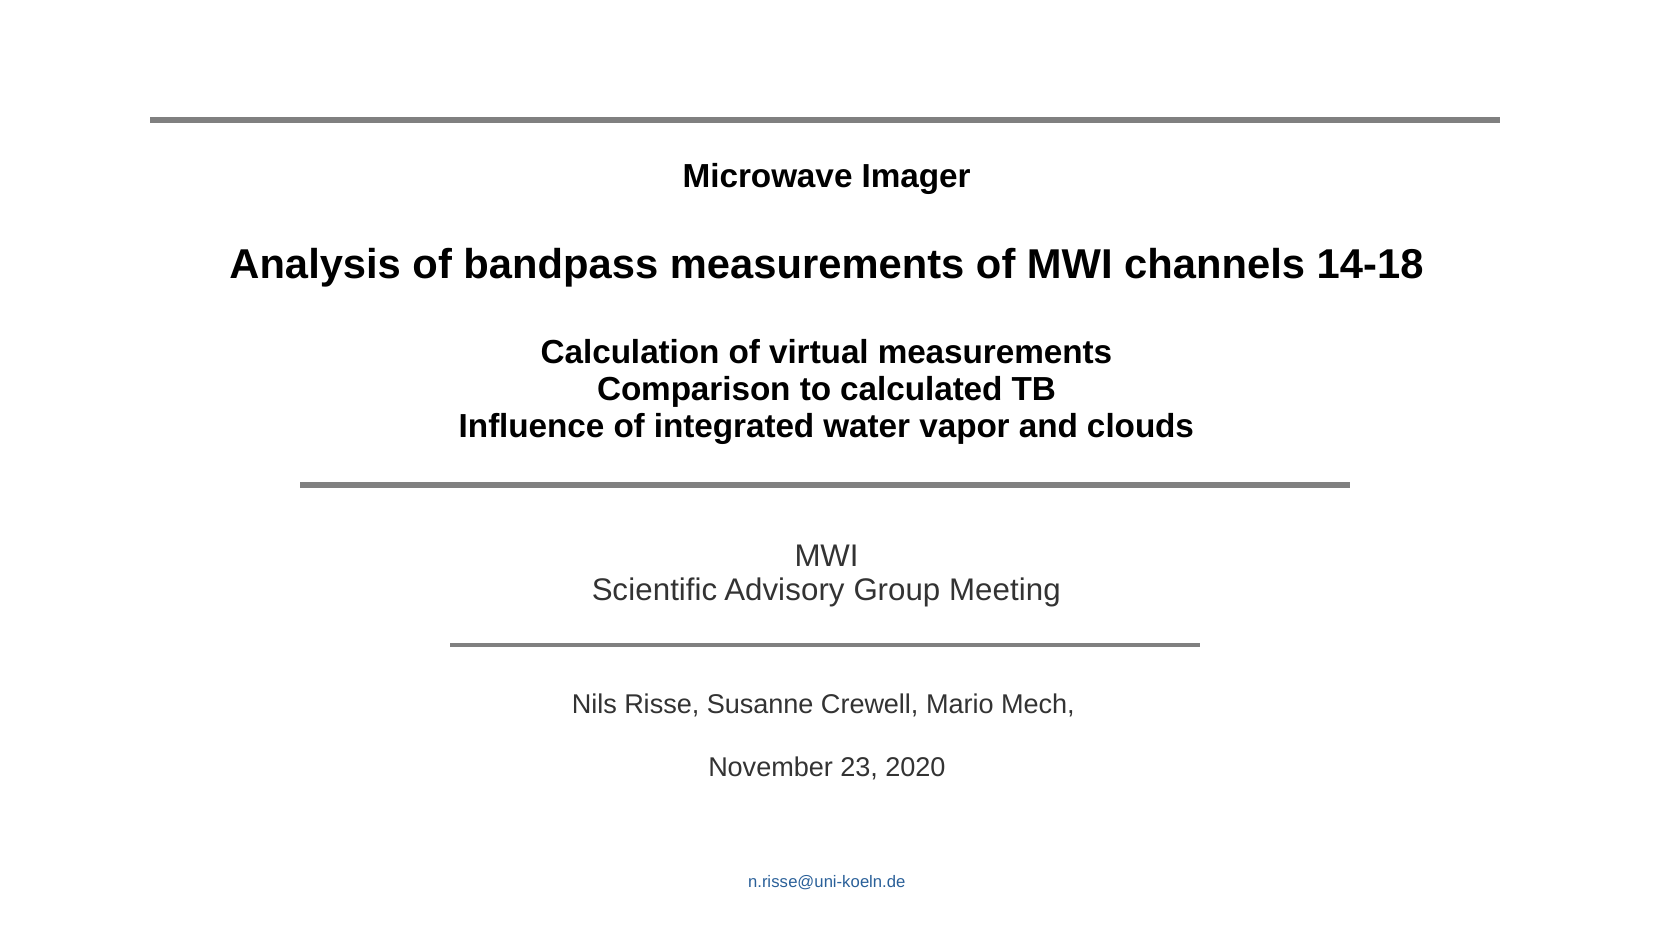

Microwave Imager
Analysis of bandpass measurements of MWI channels 14-18
Calculation of virtual measurements
Comparison to calculated TB
Influence of integrated water vapor and clouds
MWI
Scientific Advisory Group Meeting
Nils Risse, Susanne Crewell, Mario Mech,
November 23, 2020
n.risse@uni-koeln.de